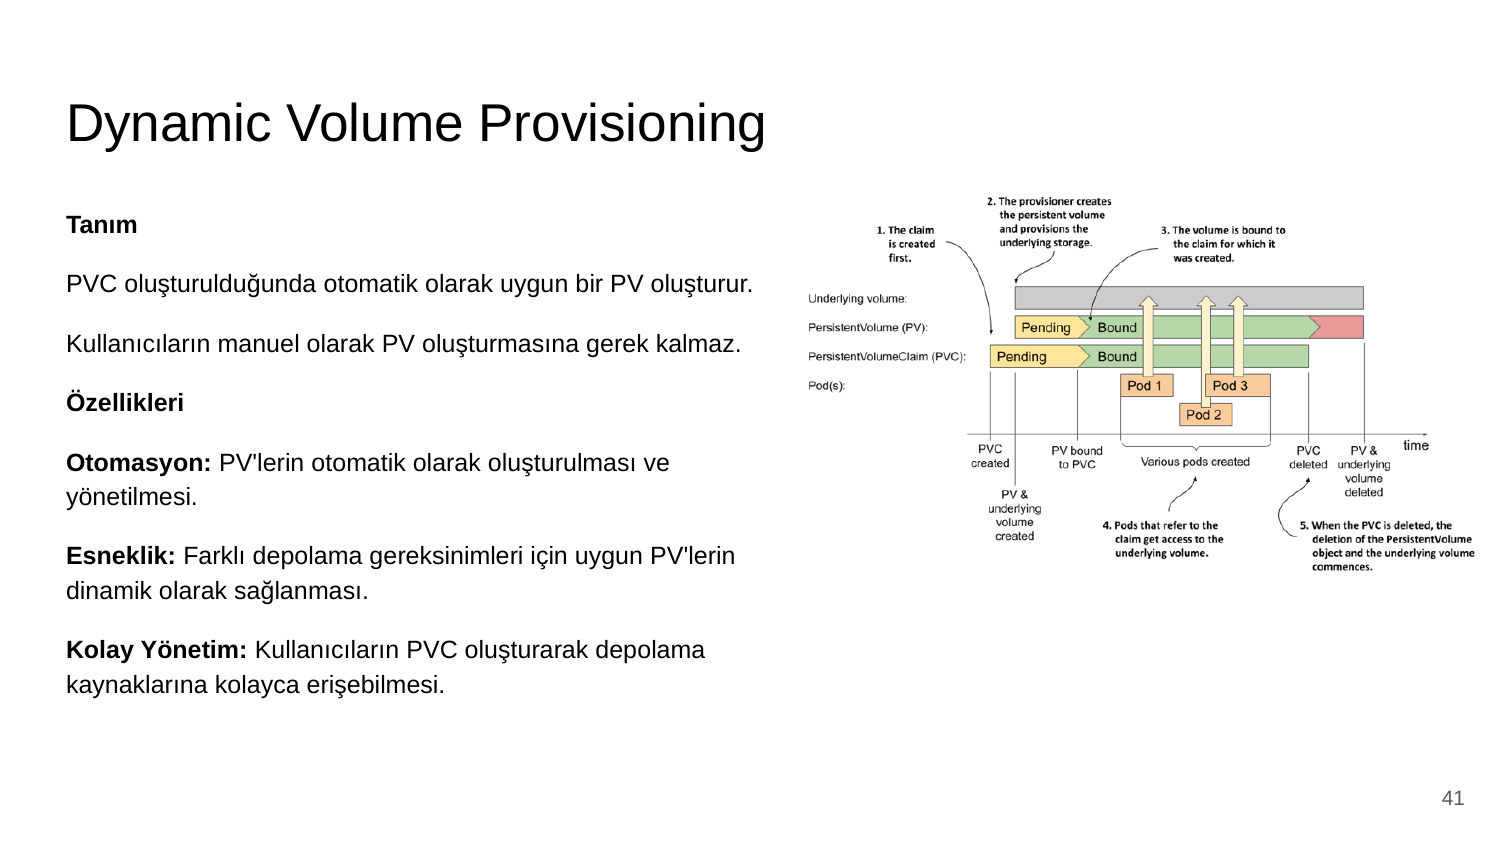

# Dynamic Volume Provisioning
Tanım
PVC oluşturulduğunda otomatik olarak uygun bir PV oluşturur.
Kullanıcıların manuel olarak PV oluşturmasına gerek kalmaz.
Özellikleri
Otomasyon: PV'lerin otomatik olarak oluşturulması ve yönetilmesi.
Esneklik: Farklı depolama gereksinimleri için uygun PV'lerin dinamik olarak sağlanması.
Kolay Yönetim: Kullanıcıların PVC oluşturarak depolama kaynaklarına kolayca erişebilmesi.